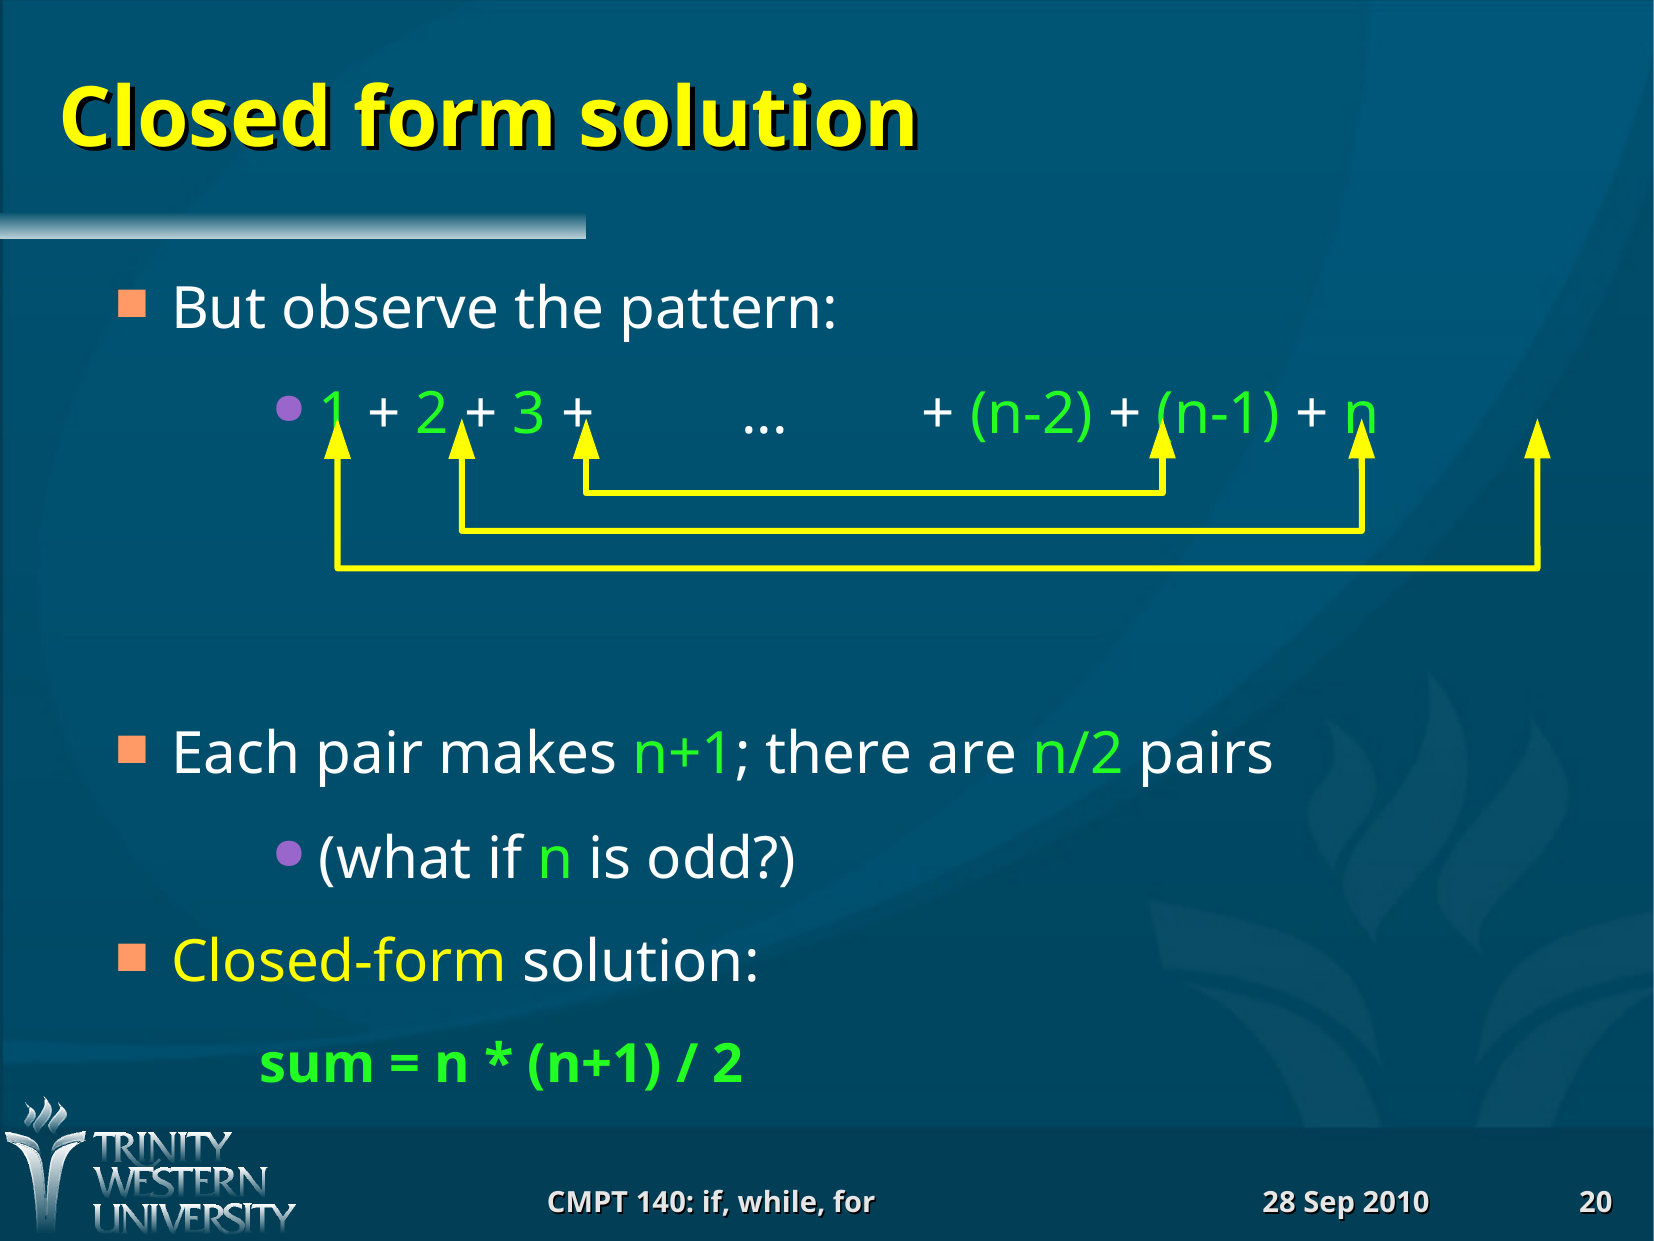

# Closed form solution
But observe the pattern:
1 + 2 + 3 +		...		 + (n-2) + (n-1) + n
Each pair makes n+1; there are n/2 pairs
(what if n is odd?)
Closed-form solution:
sum = n * (n+1) / 2
CMPT 140: if, while, for
28 Sep 2010
20